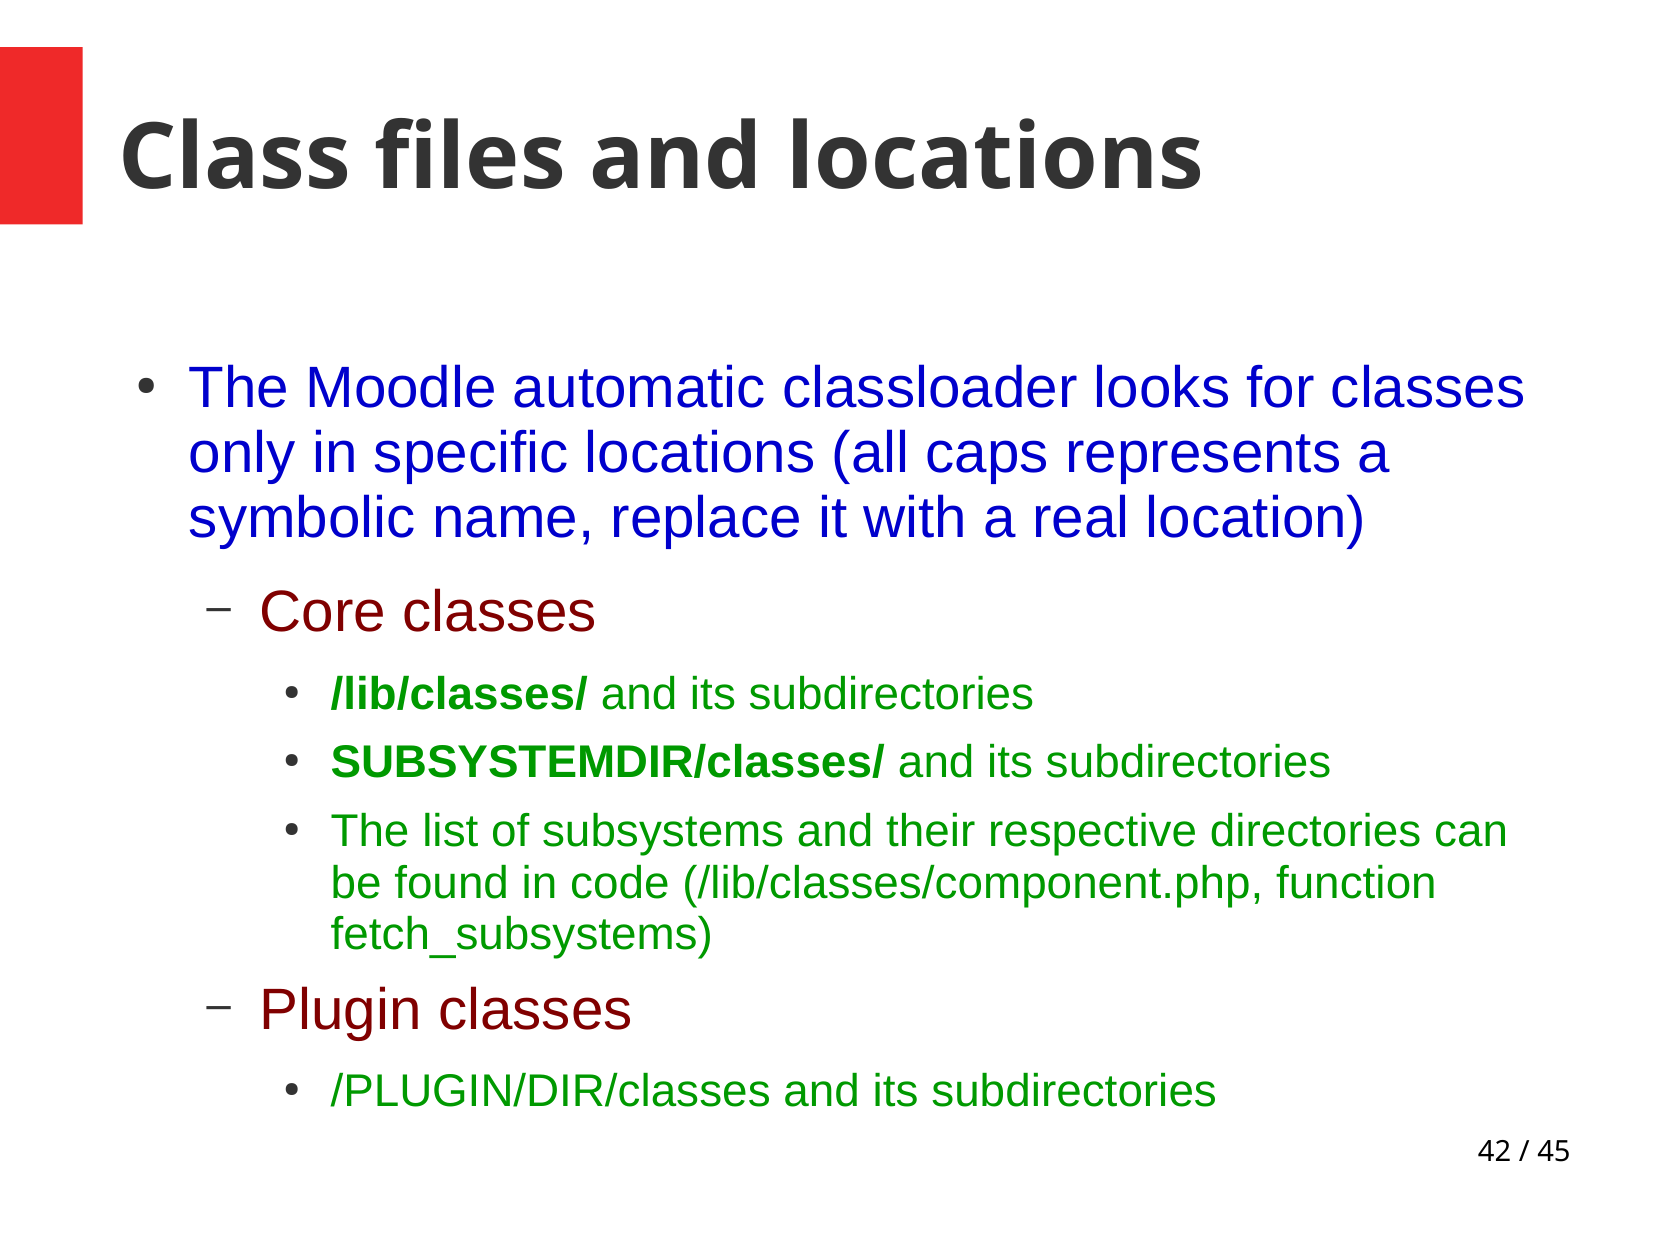

# Class files and locations
The Moodle automatic classloader looks for classes only in specific locations (all caps represents a symbolic name, replace it with a real location)
Core classes
/lib/classes/ and its subdirectories
SUBSYSTEMDIR/classes/ and its subdirectories
The list of subsystems and their respective directories can be found in code (/lib/classes/component.php, function fetch_subsystems)
Plugin classes
/PLUGIN/DIR/classes and its subdirectories
42